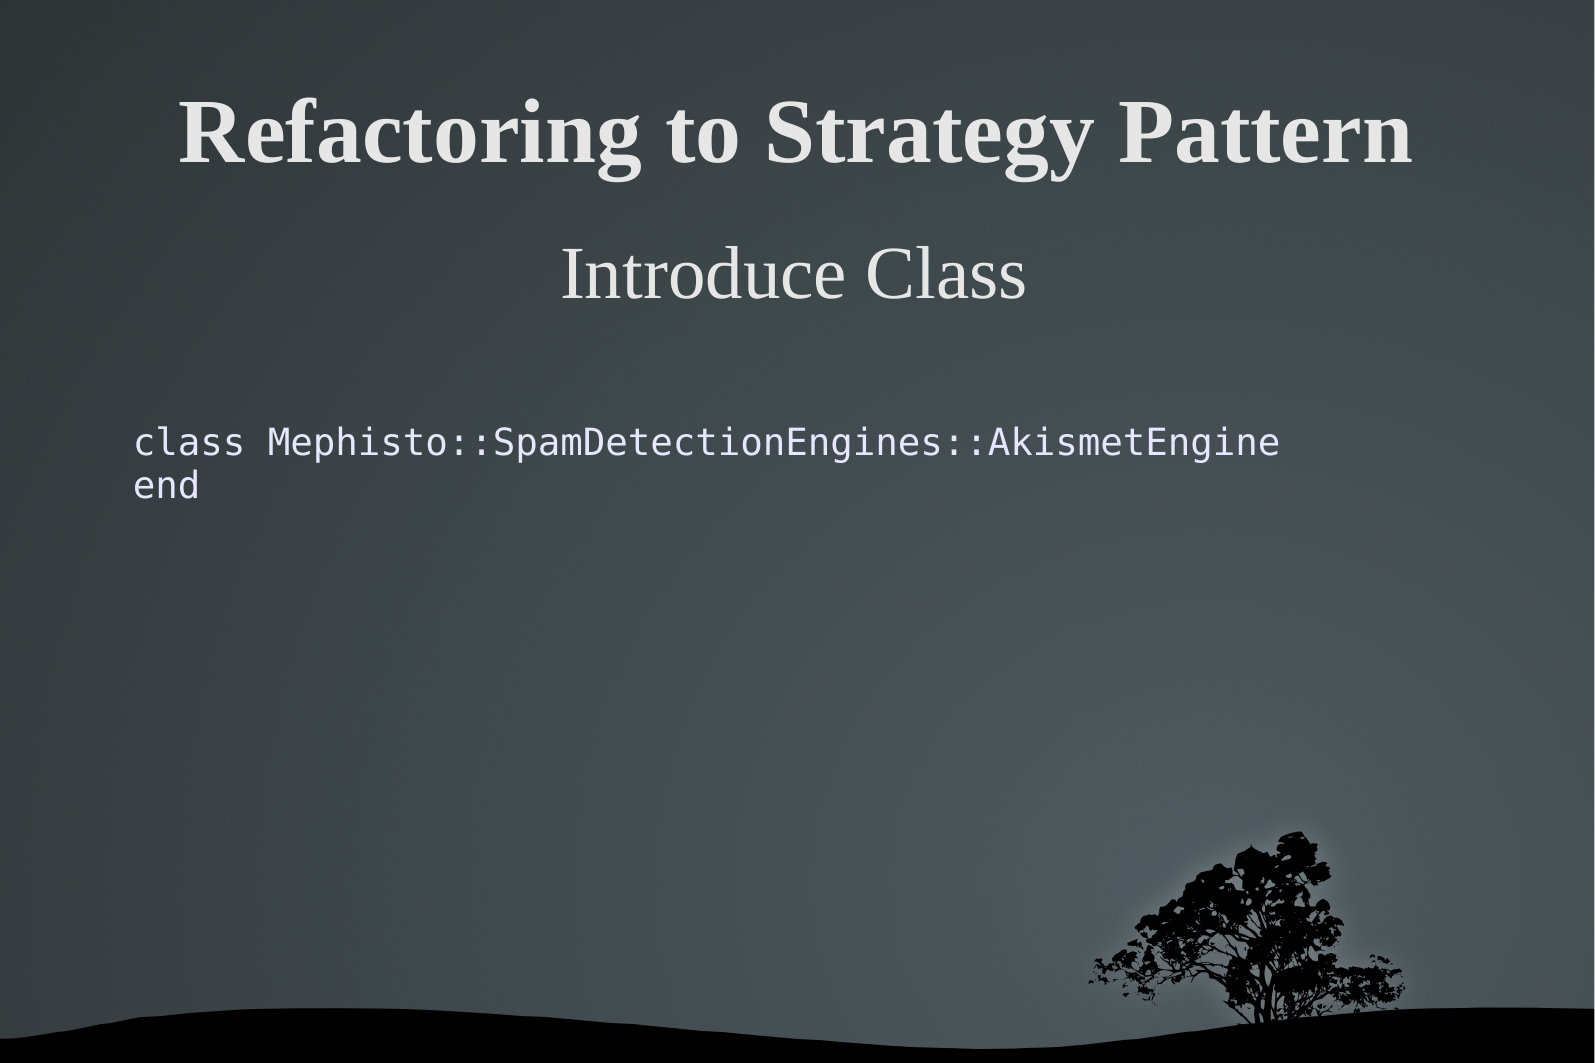

# Refactoring to Strategy Pattern
Introduce Class
class Mephisto::SpamDetectionEngines::AkismetEngine
end